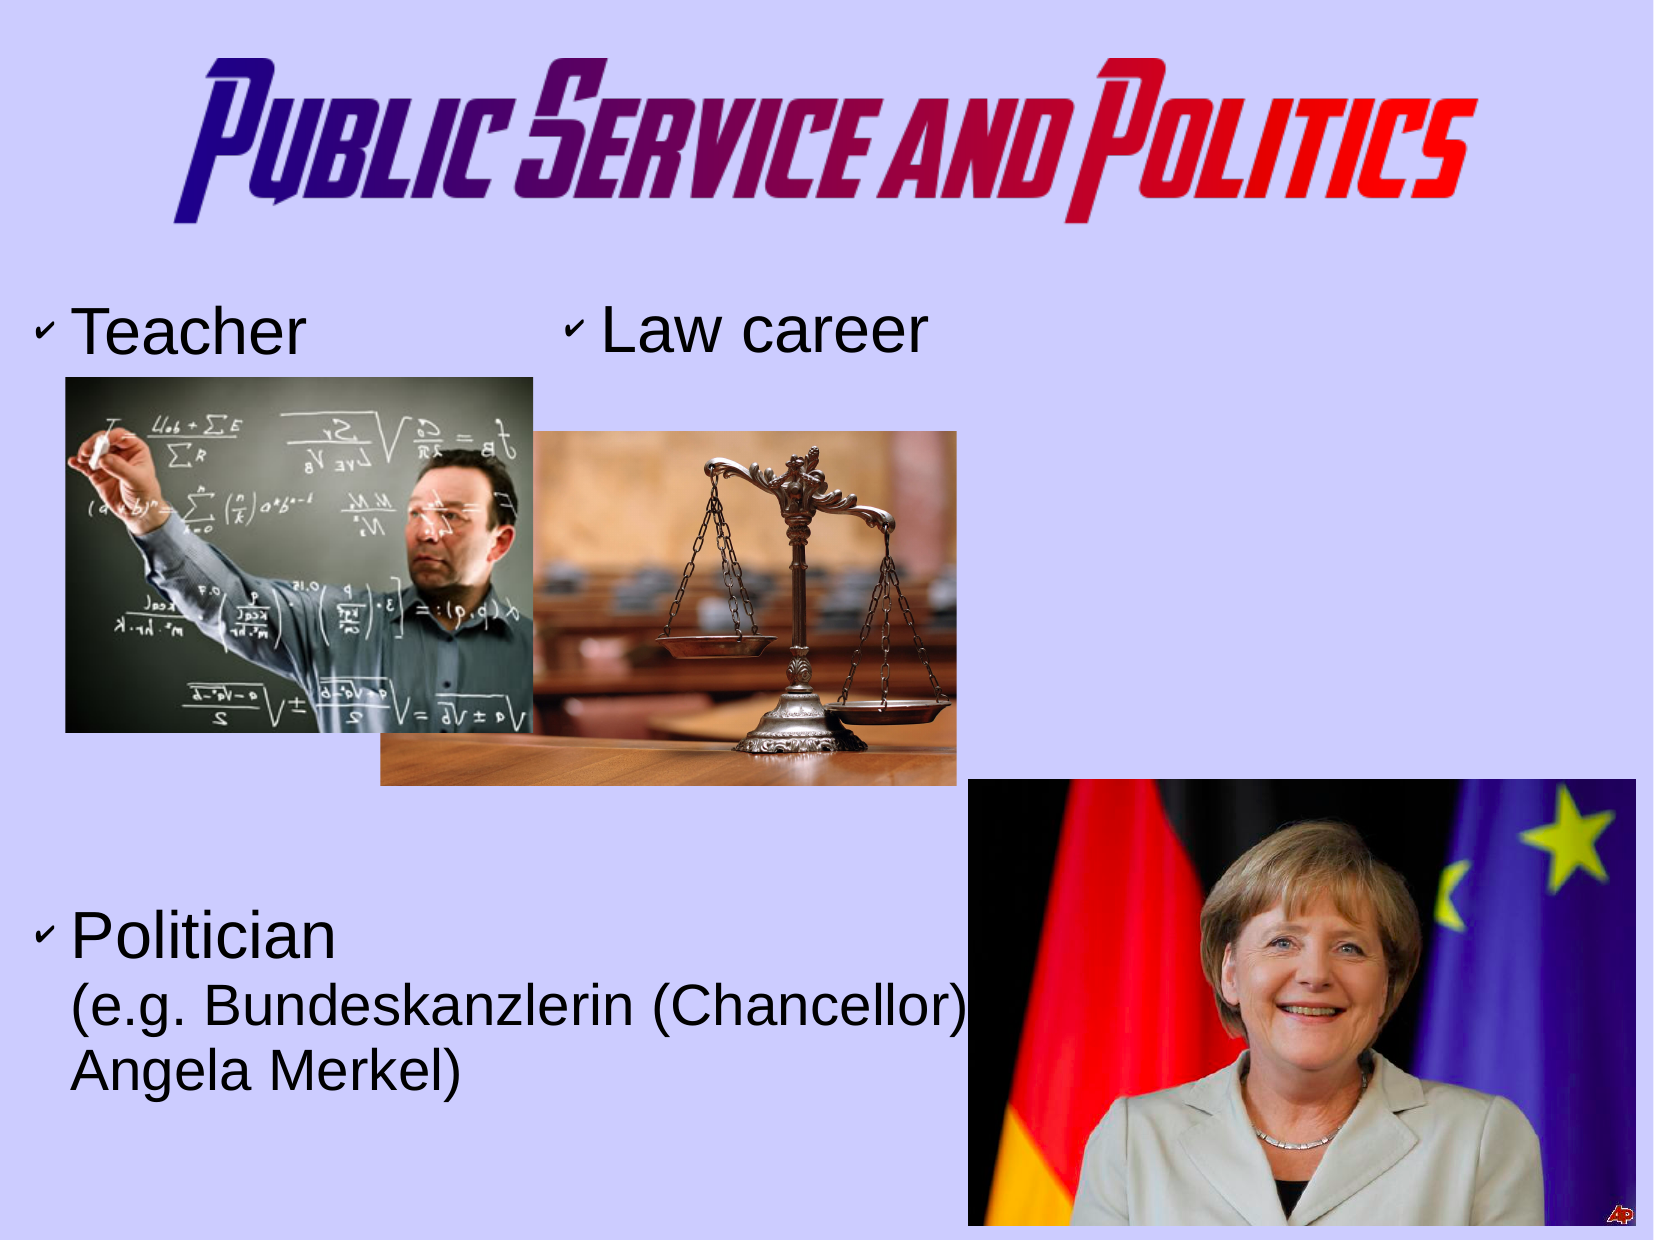

Law career
# Teacher
Politician
(e.g. Bundeskanzlerin (Chancellor)
Angela Merkel)